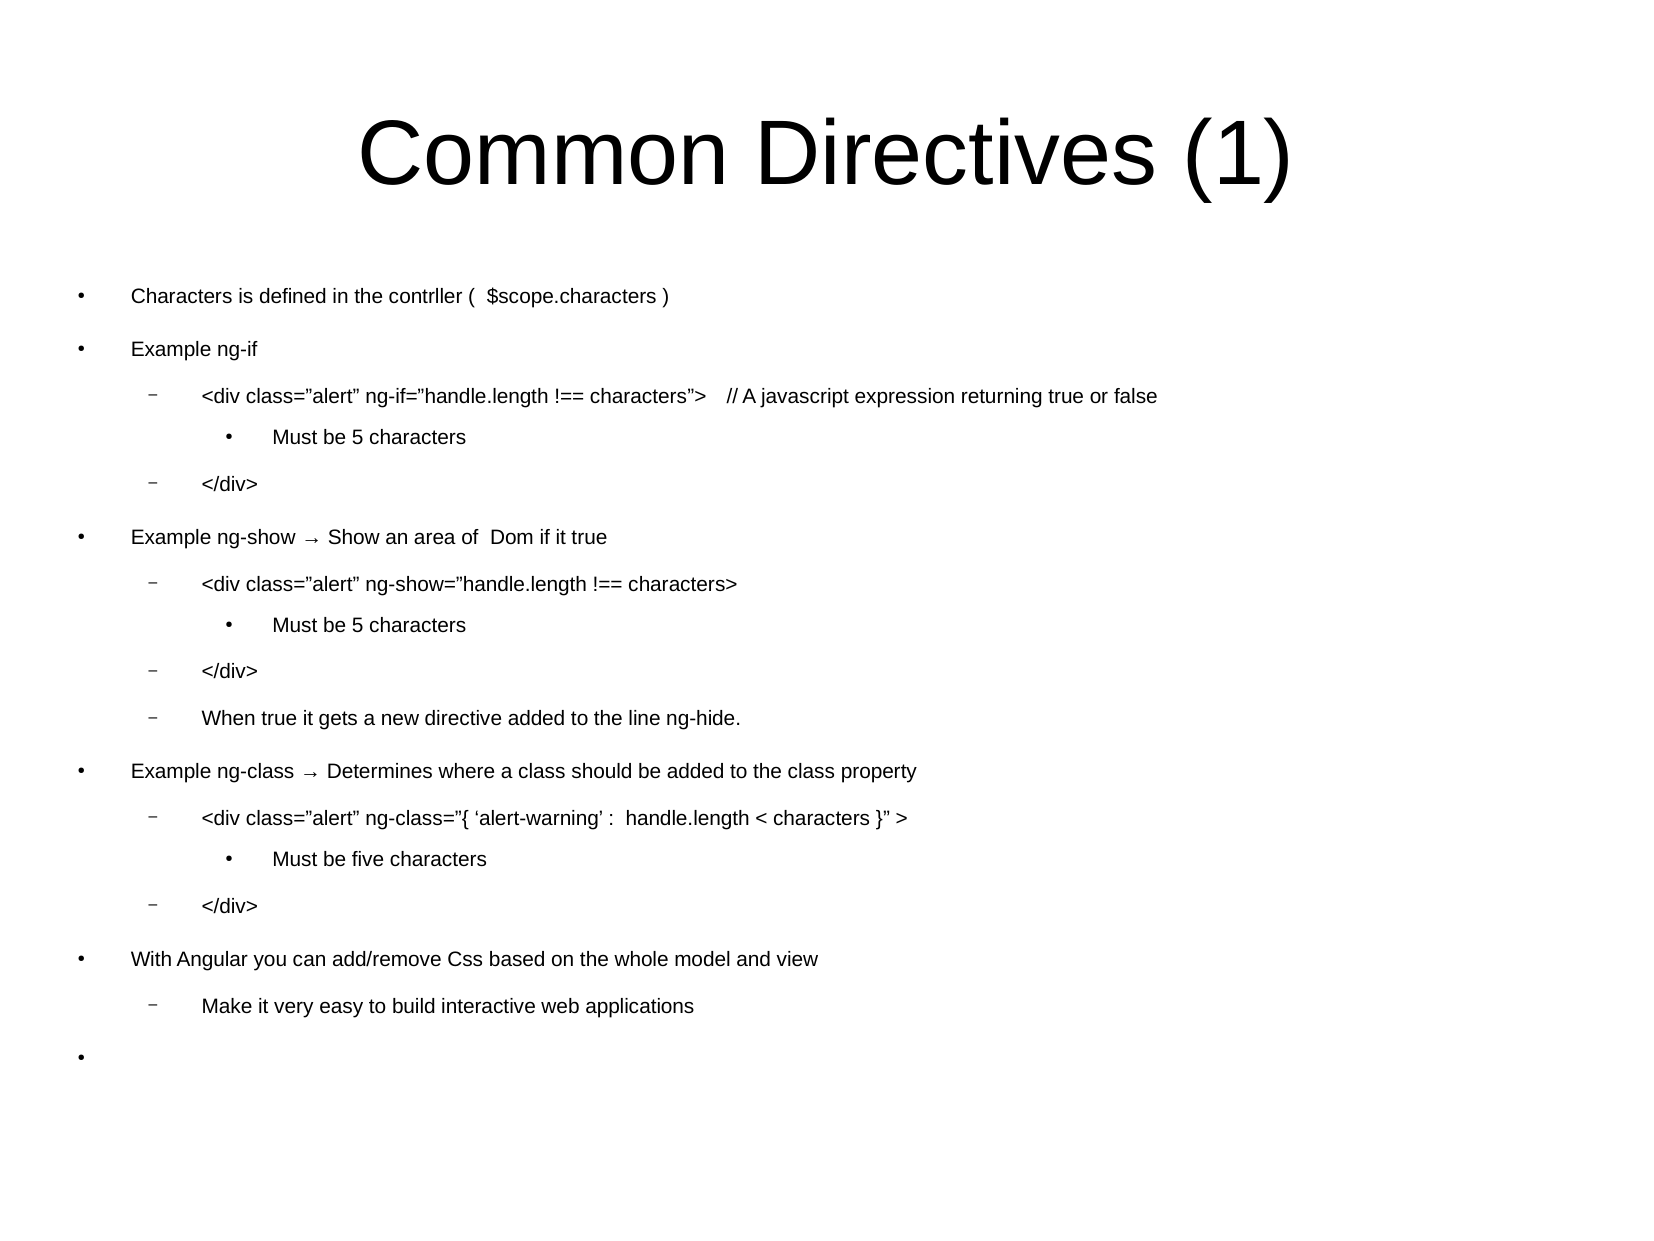

# Common Directives (1)
Characters is defined in the contrller ( $scope.characters )
Example ng-if
<div class=”alert” ng-if=”handle.length !== characters”> 	// A javascript expression returning true or false
Must be 5 characters
</div>
Example ng-show → Show an area of Dom if it true
<div class=”alert” ng-show=”handle.length !== characters>
Must be 5 characters
</div>
When true it gets a new directive added to the line ng-hide.
Example ng-class → Determines where a class should be added to the class property
<div class=”alert” ng-class=”{ ‘alert-warning’ : handle.length < characters }” >
Must be five characters
</div>
With Angular you can add/remove Css based on the whole model and view
Make it very easy to build interactive web applications